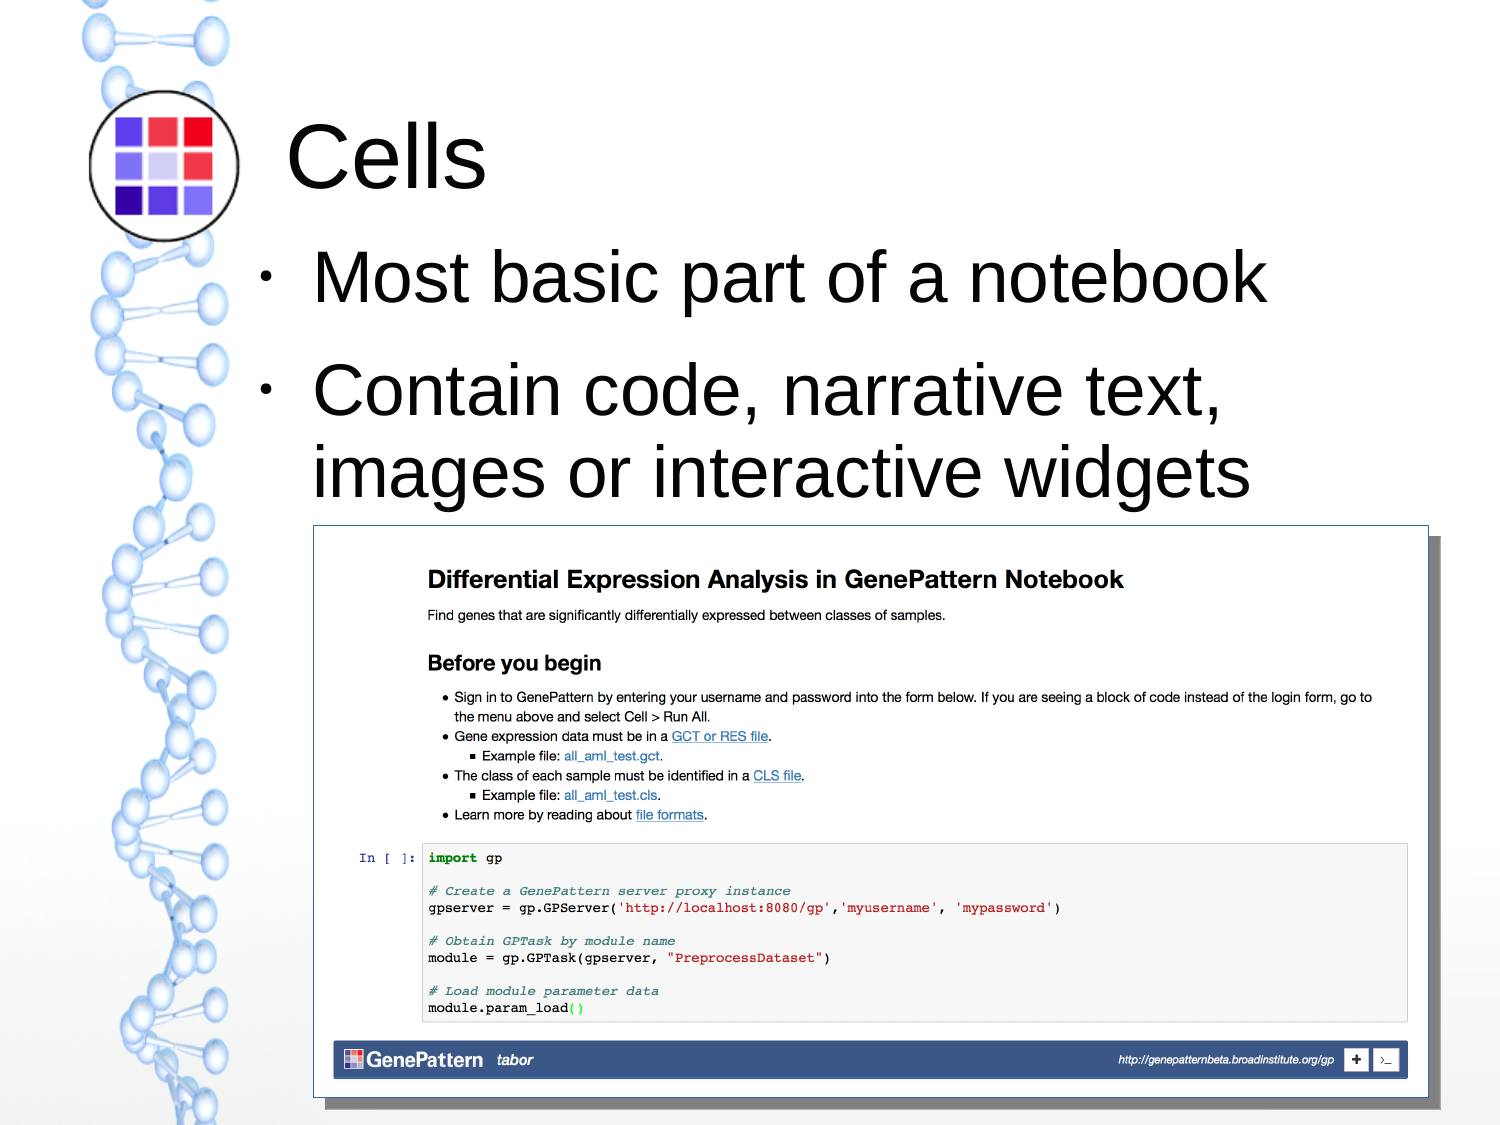

# Cells
Most basic part of a notebook
Contain code, narrative text, images or interactive widgets